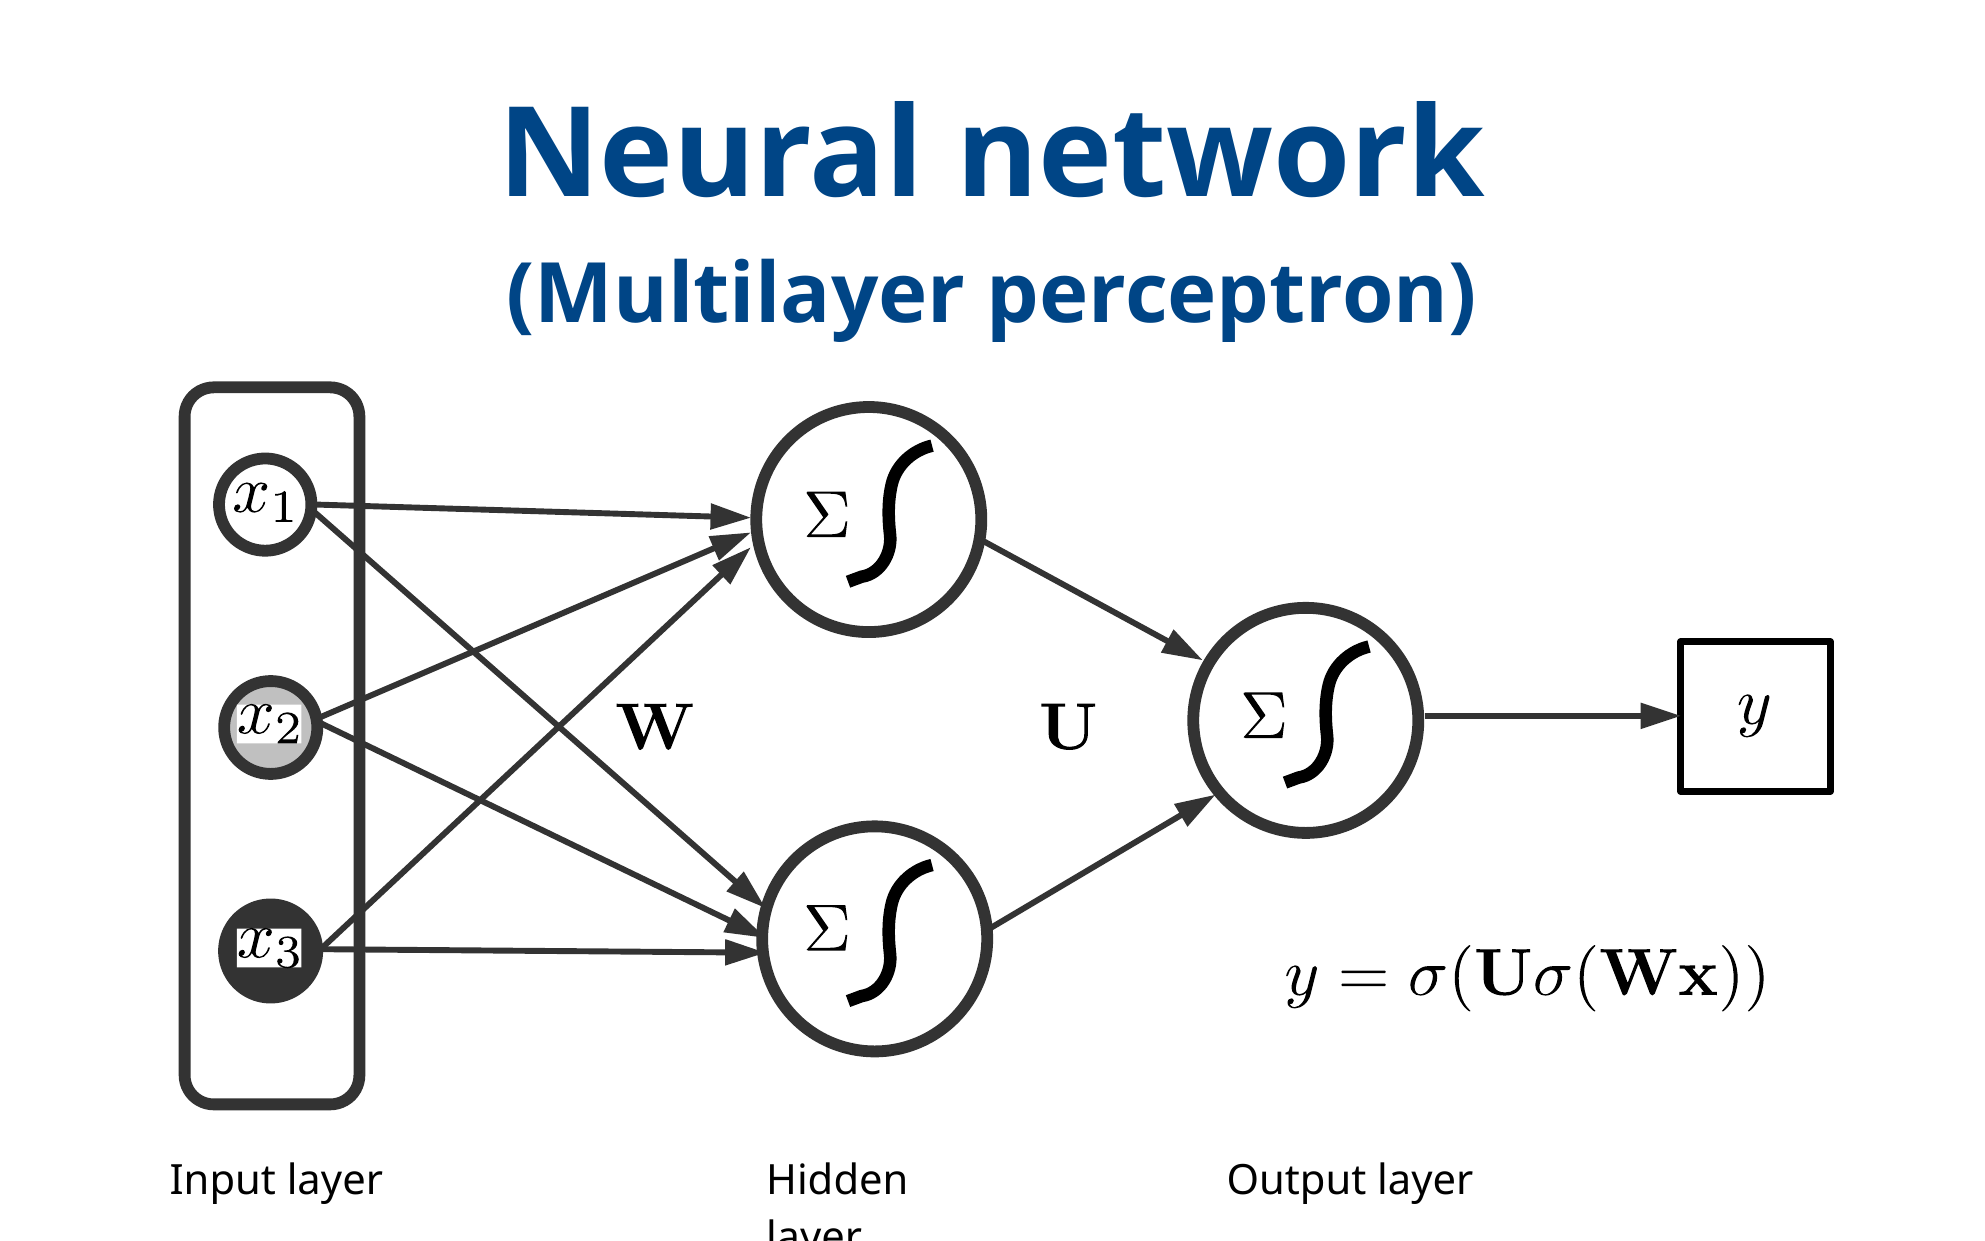

# Neural network (Multilayer perceptron)
Input layer
Hidden layer
Output layer